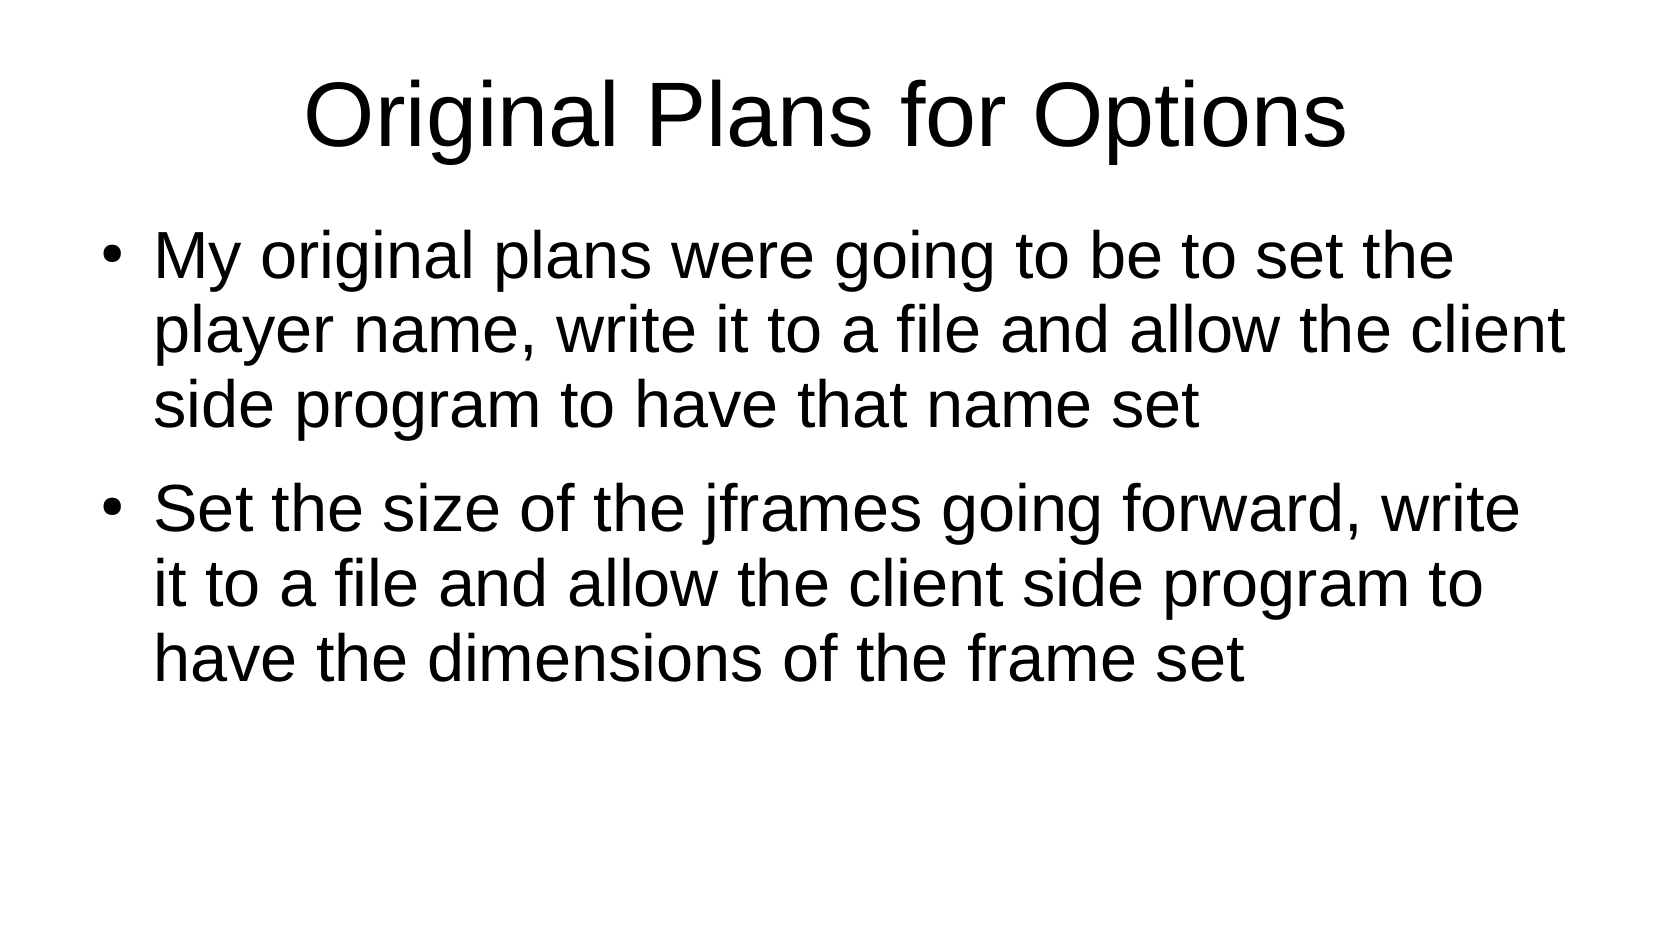

# Original Plans for Options
My original plans were going to be to set the player name, write it to a file and allow the client side program to have that name set
Set the size of the jframes going forward, write it to a file and allow the client side program to have the dimensions of the frame set